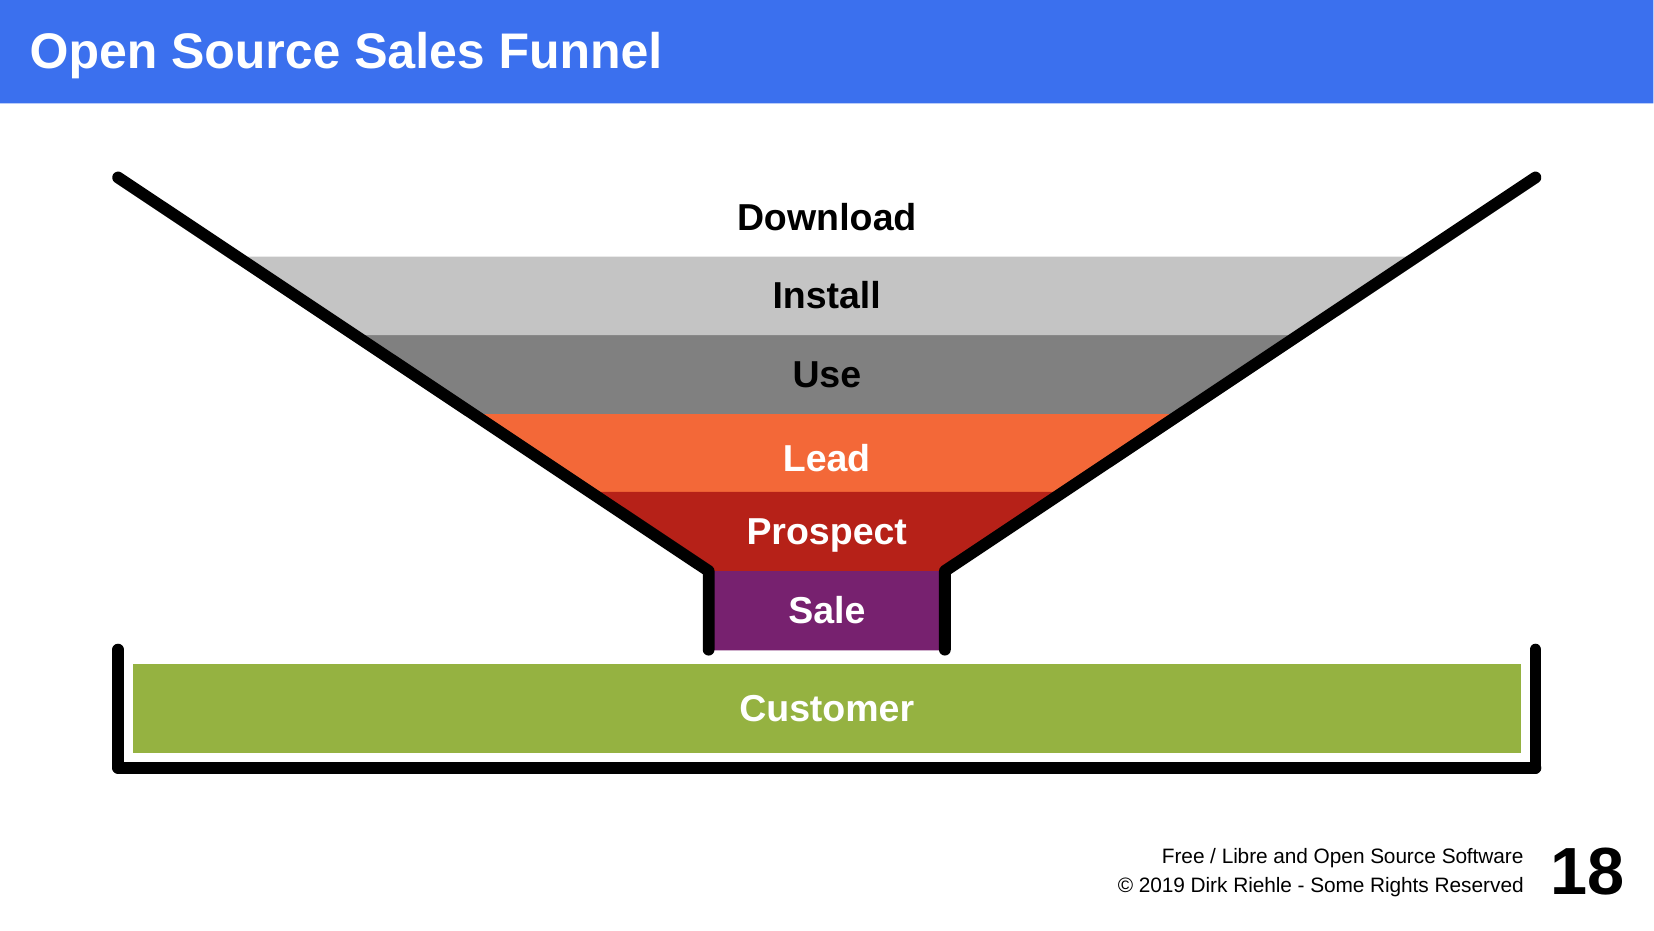

# Open Source Sales Funnel
Download
Install
Use
Lead
Prospect
Sale
Customer
Free / Libre and Open Source Software
18
© 2019 Dirk Riehle - Some Rights Reserved